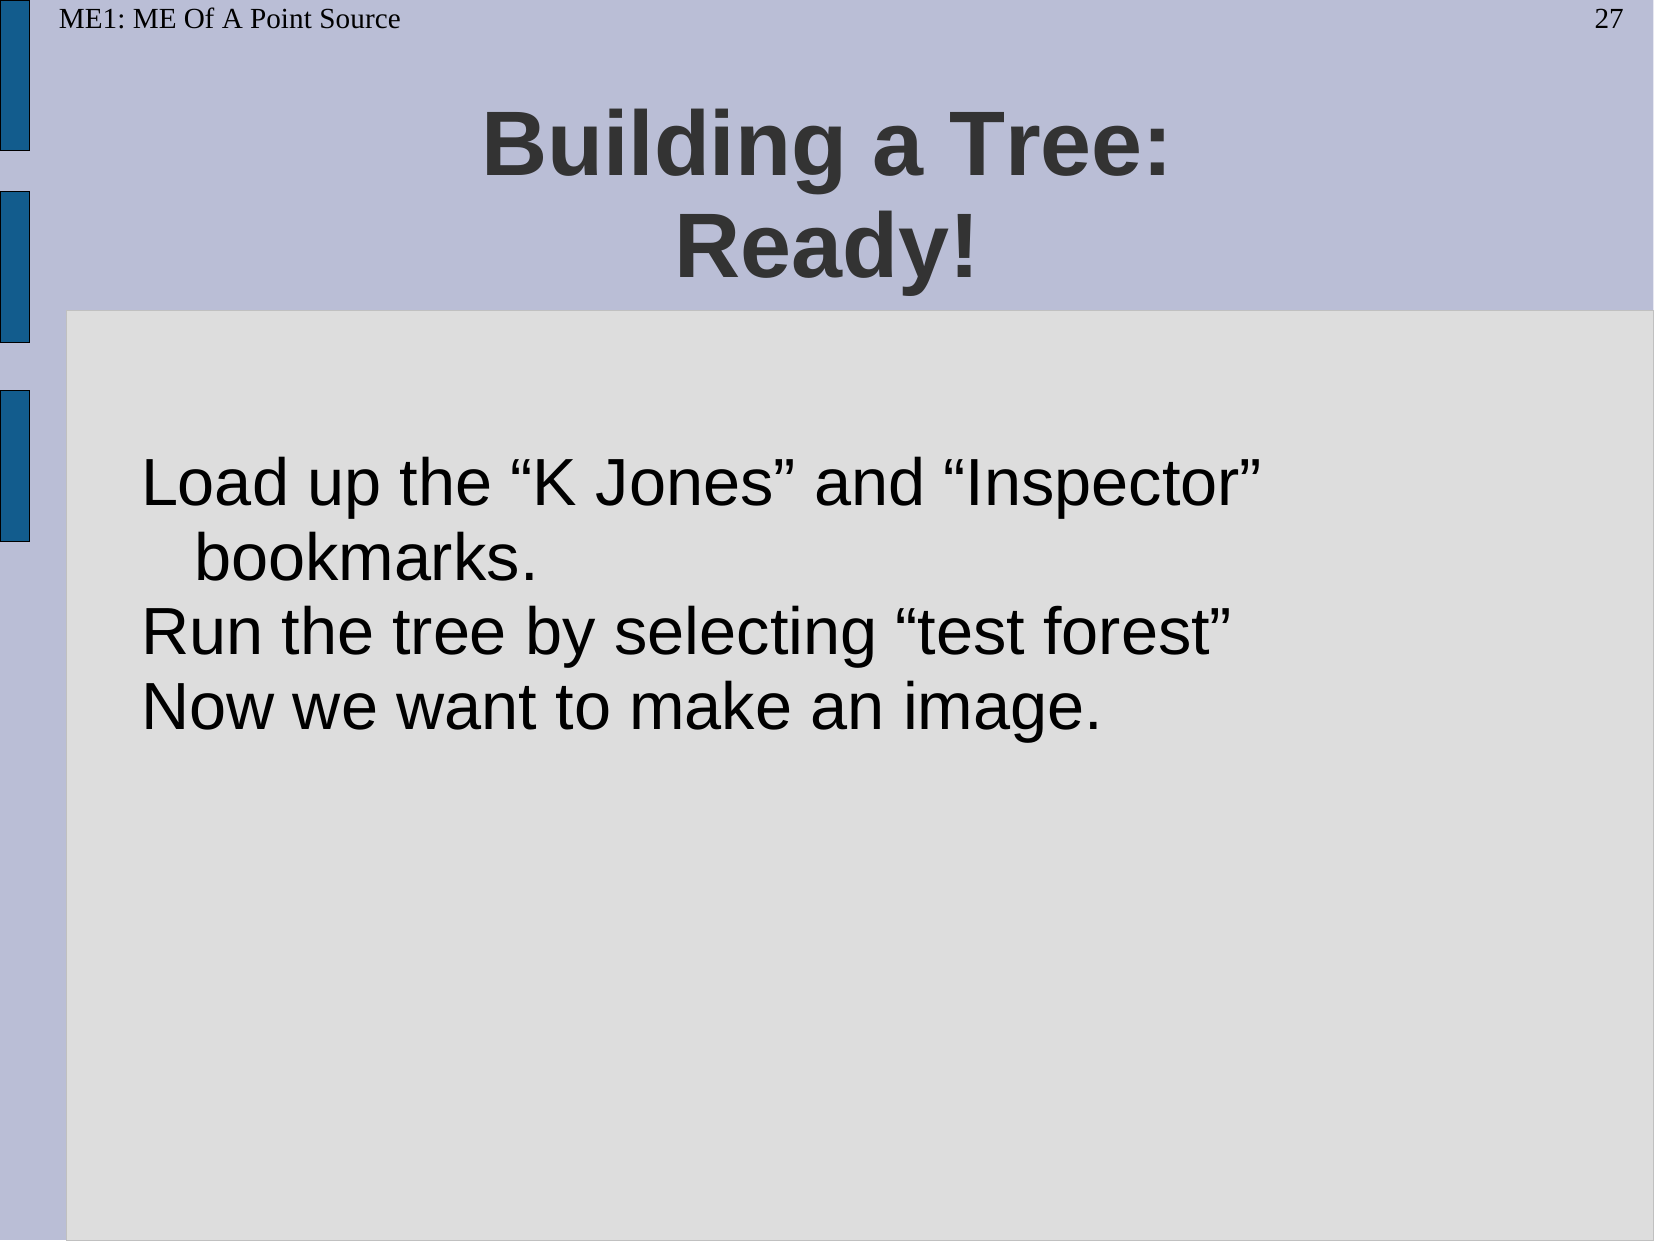

ME1: ME Of A Point Source
27
# Building a Tree: Ready!
Load up the “K Jones” and “Inspector” bookmarks.
Run the tree by selecting “test forest”
Now we want to make an image.